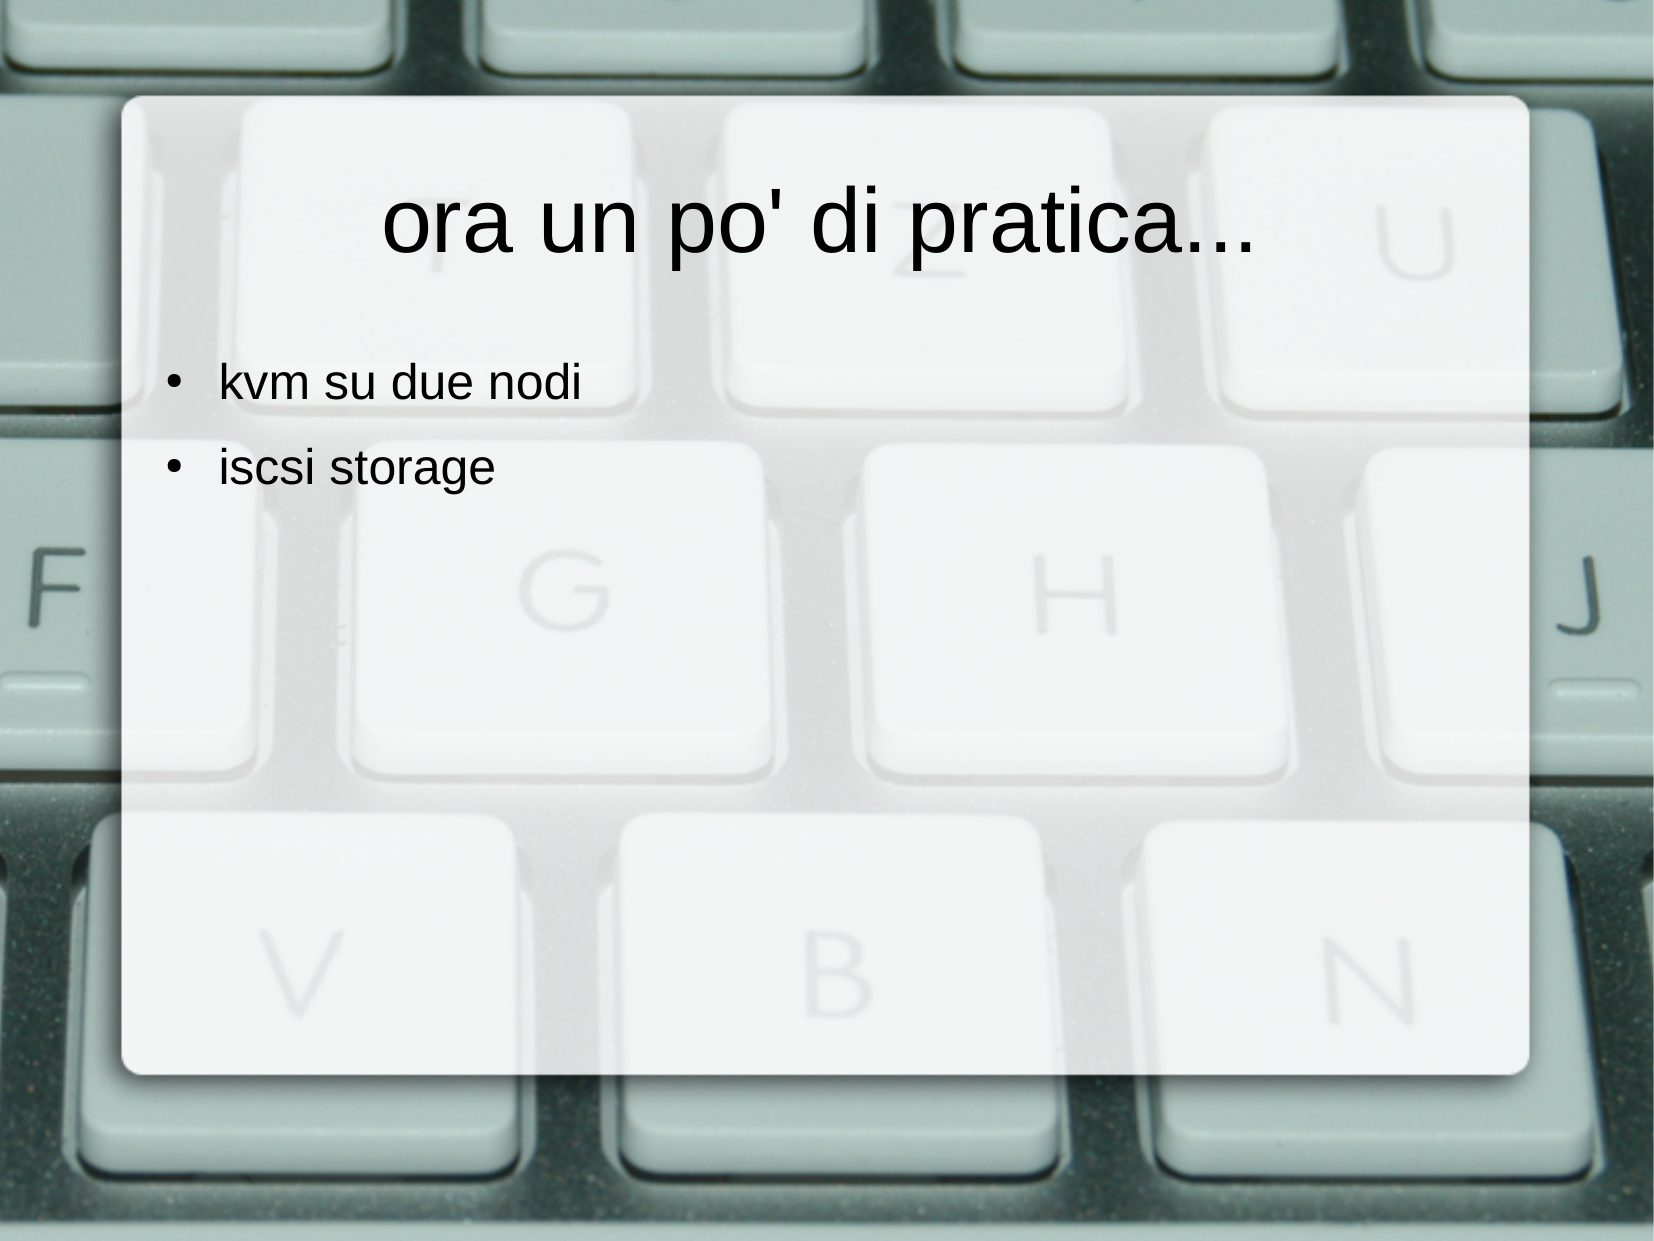

# ora un po' di pratica...
kvm su due nodi
iscsi storage